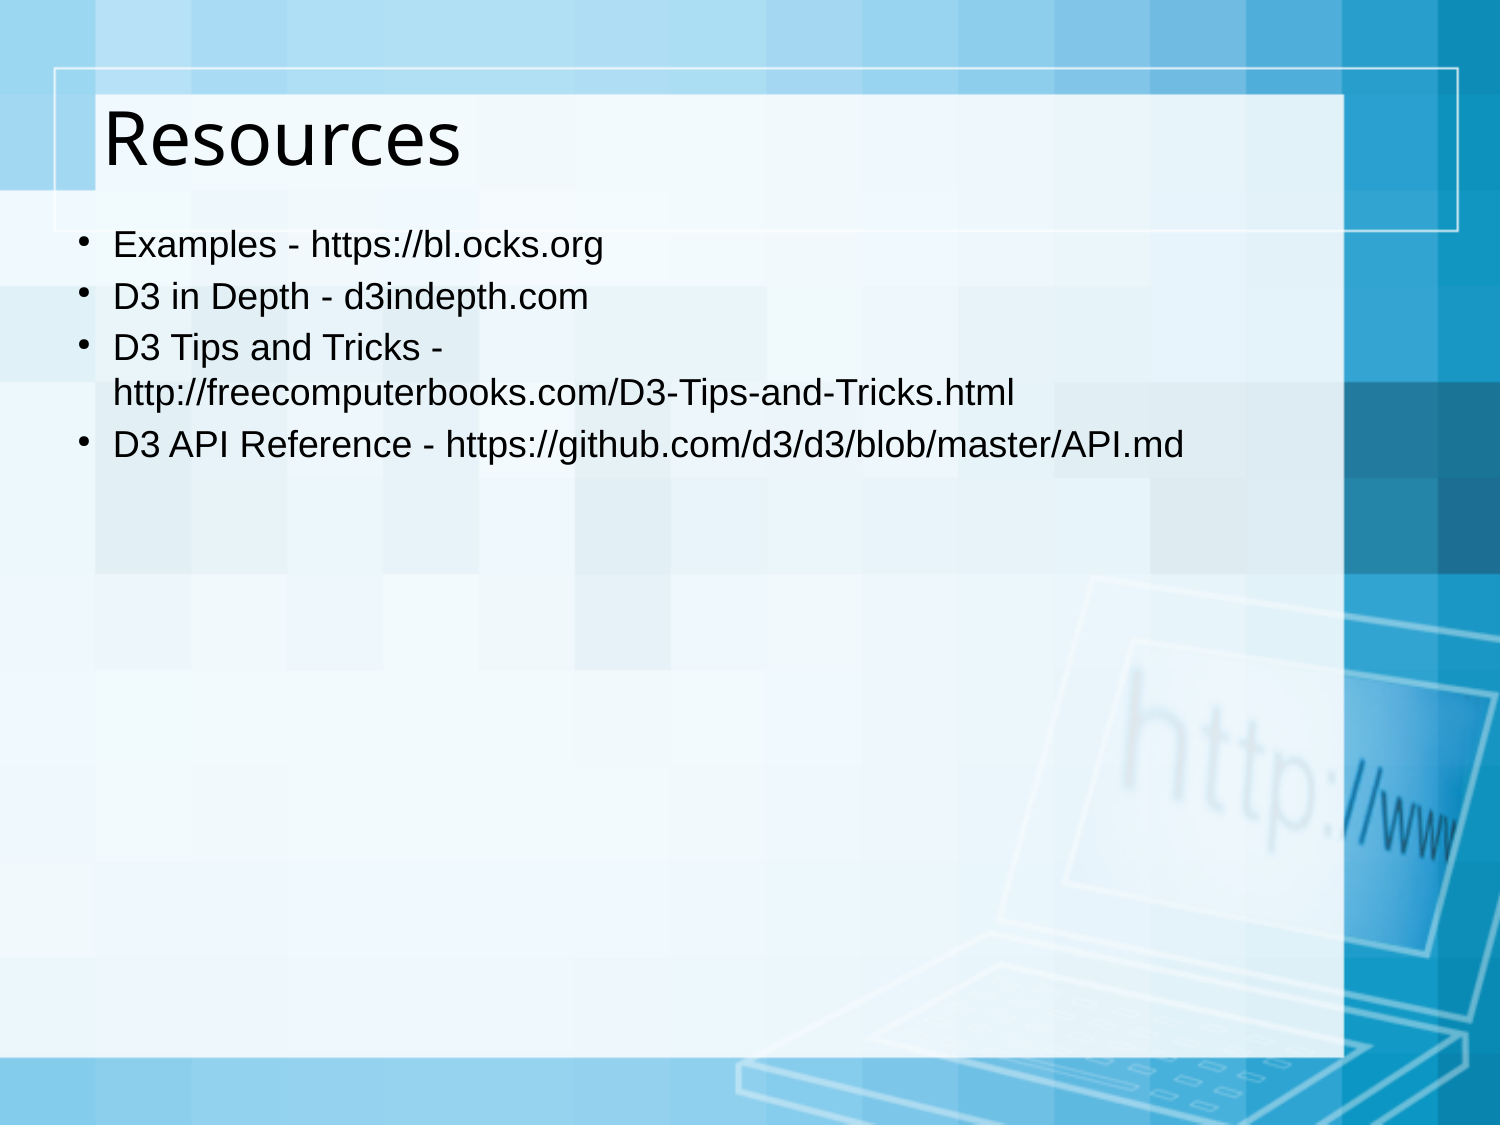

# Resources
Examples - https://bl.ocks.org
D3 in Depth - d3indepth.com
D3 Tips and Tricks -http://freecomputerbooks.com/D3-Tips-and-Tricks.html
D3 API Reference - https://github.com/d3/d3/blob/master/API.md